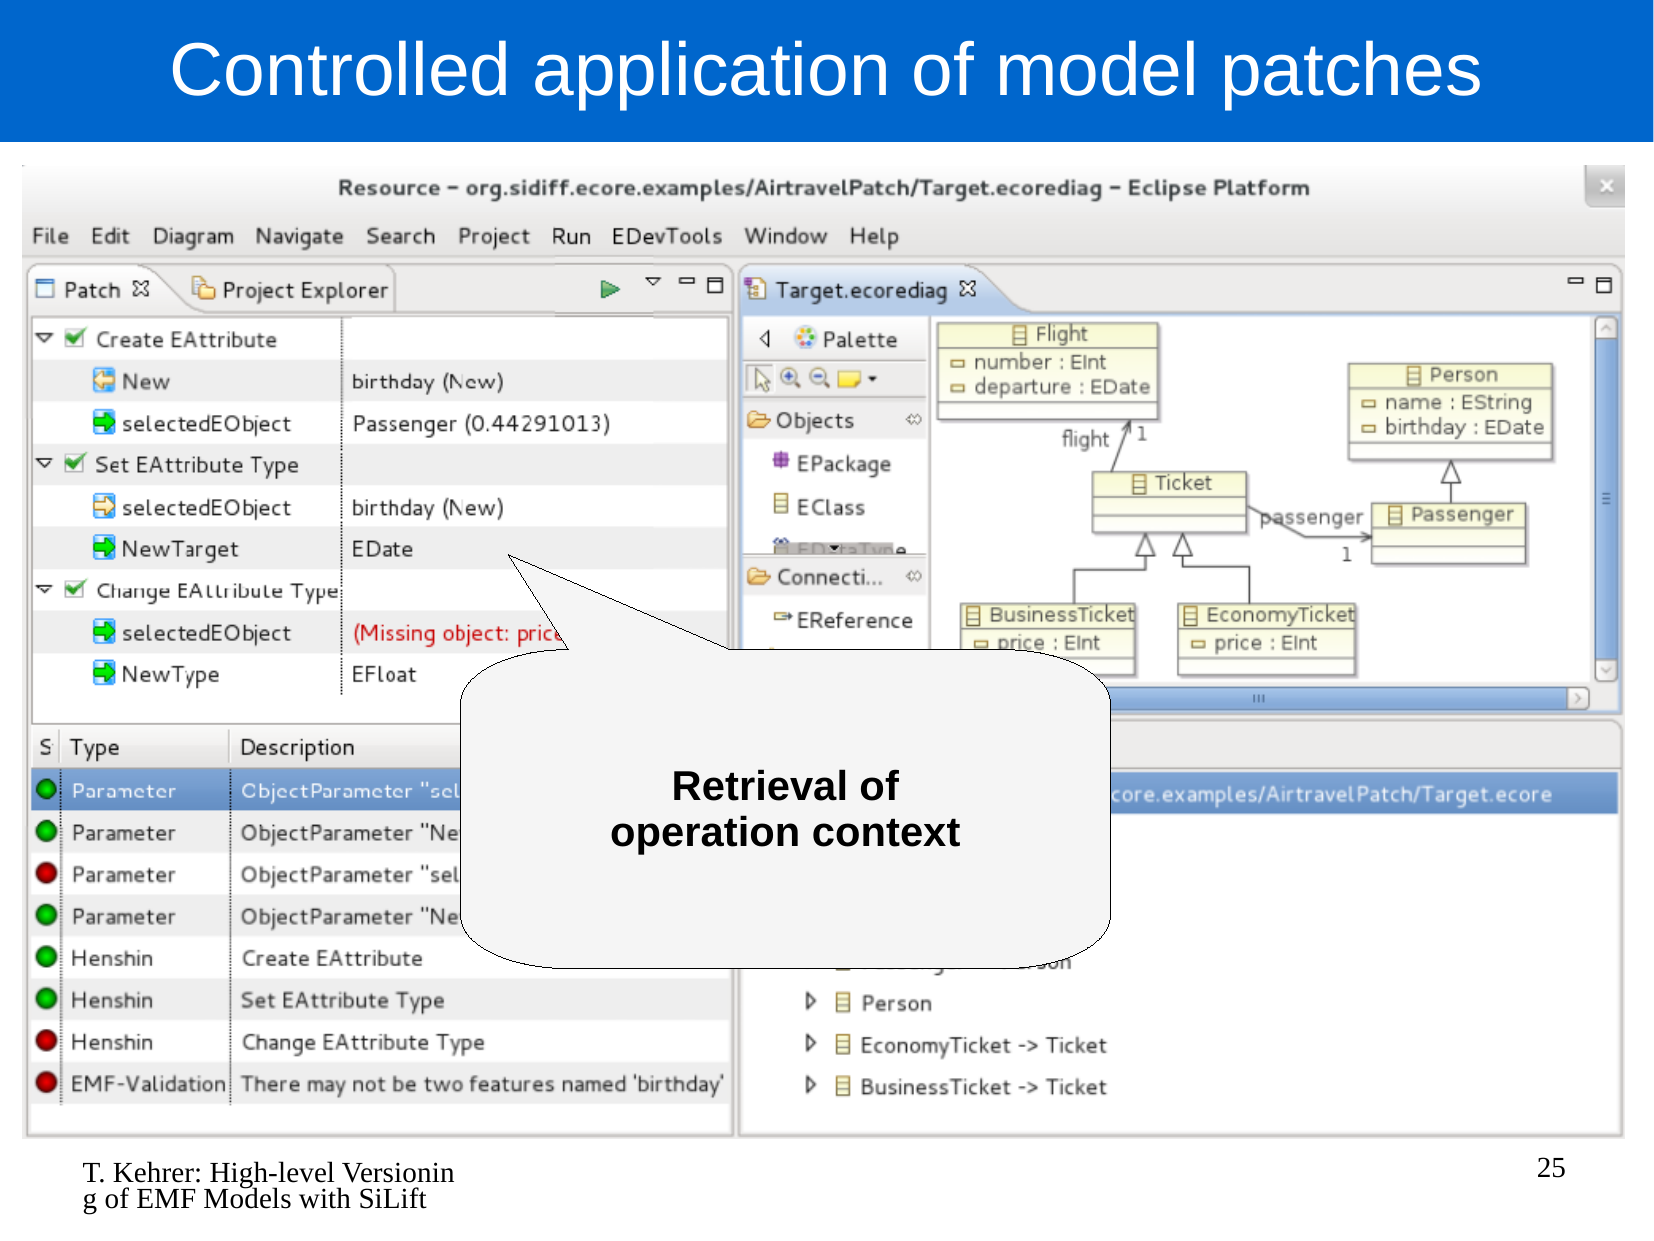

# Controlled application of model patches
Retrieval of
operation context
25
T. Kehrer: High-level Versioning of EMF Models with SiLift